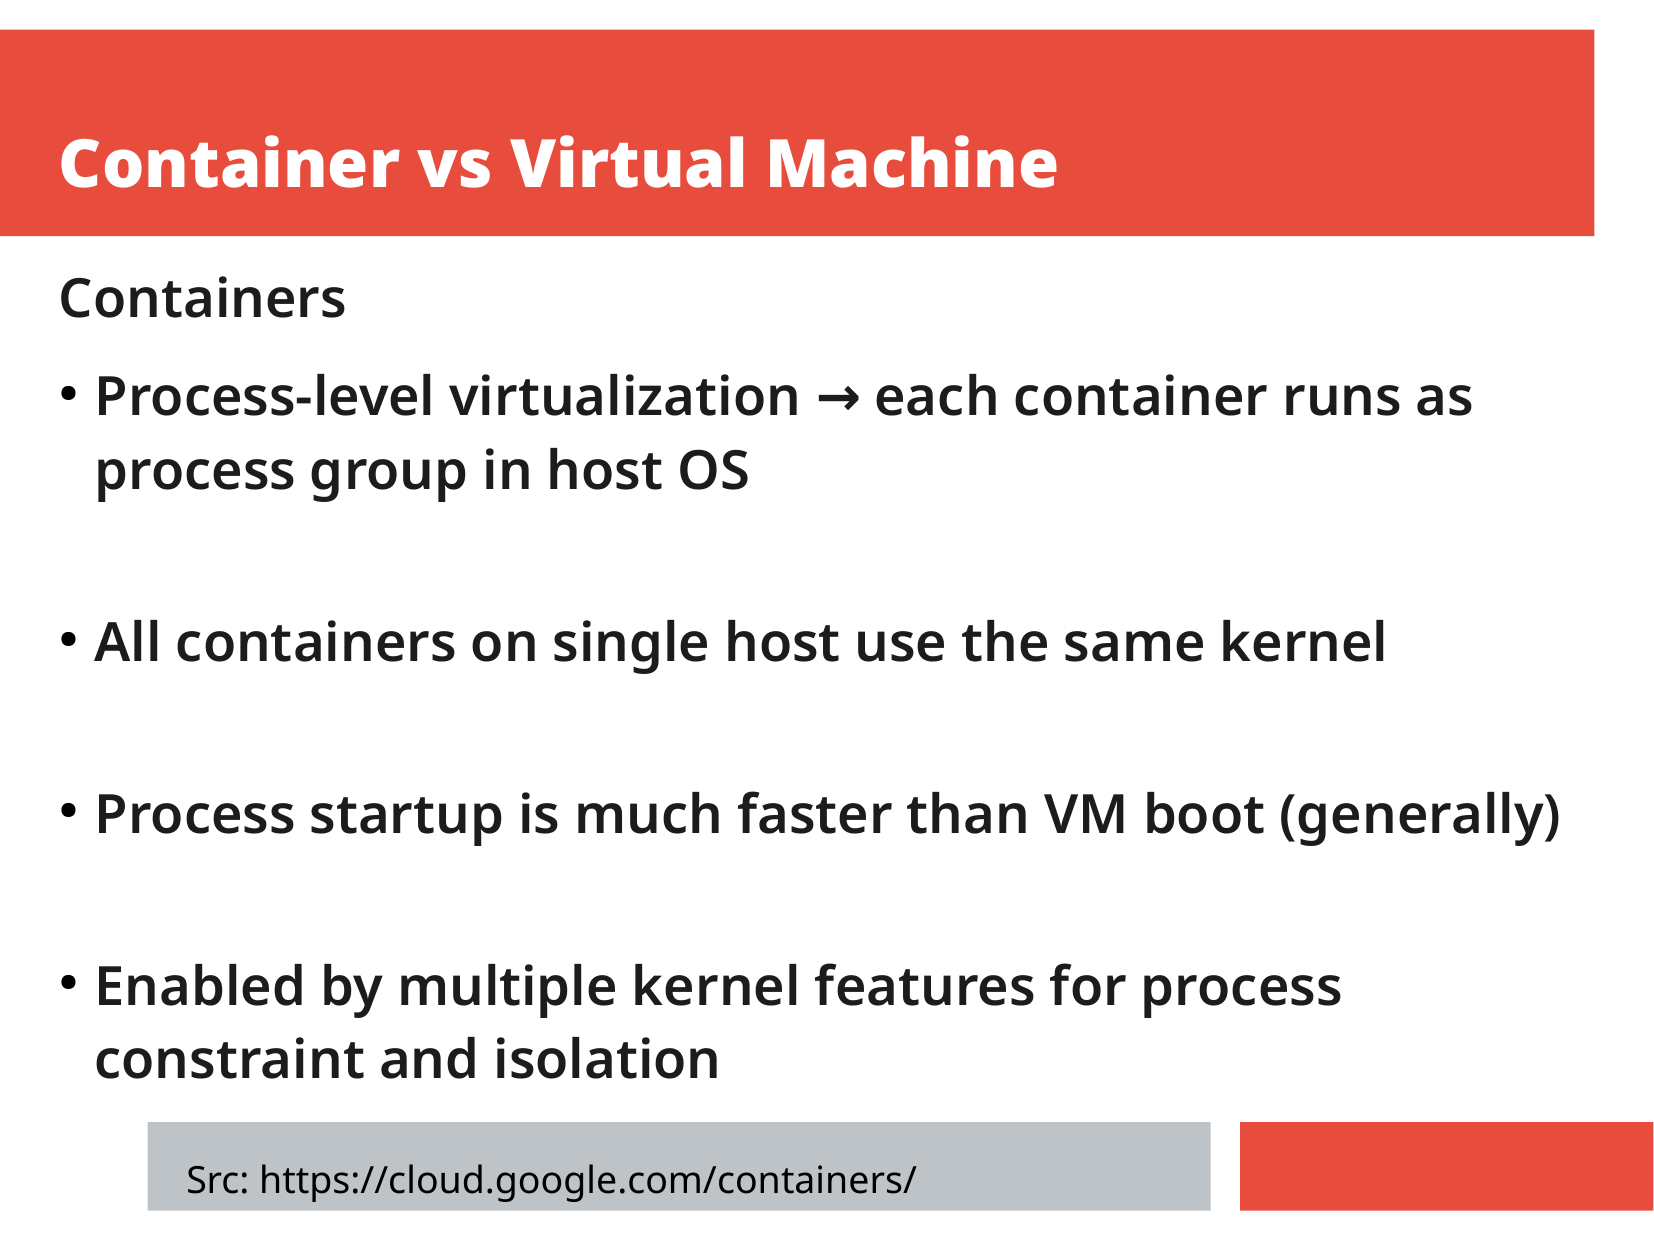

# Container vs Virtual Machine
Containers
Process-level virtualization → each container runs as process group in host OS
All containers on single host use the same kernel
Process startup is much faster than VM boot (generally)
Enabled by multiple kernel features for process constraint and isolation
Src: https://cloud.google.com/containers/